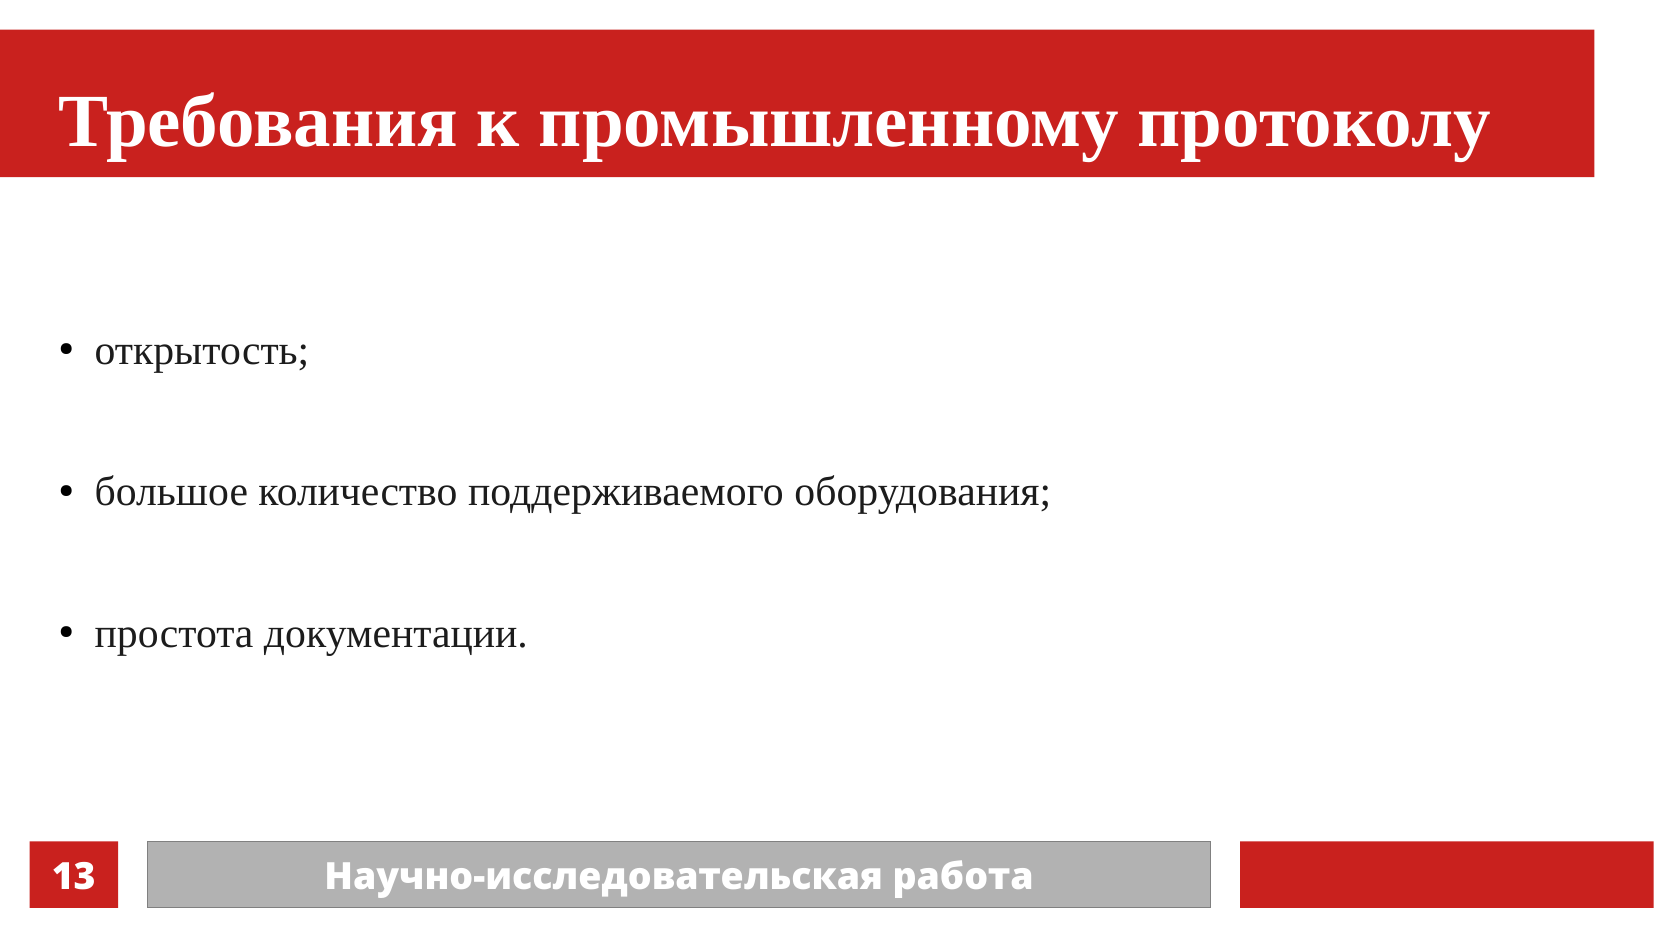

# Требования к промышленному протоколу
открытость;
большое количество поддерживаемого оборудования;
простота документации.
13
Научно-исследовательская работа